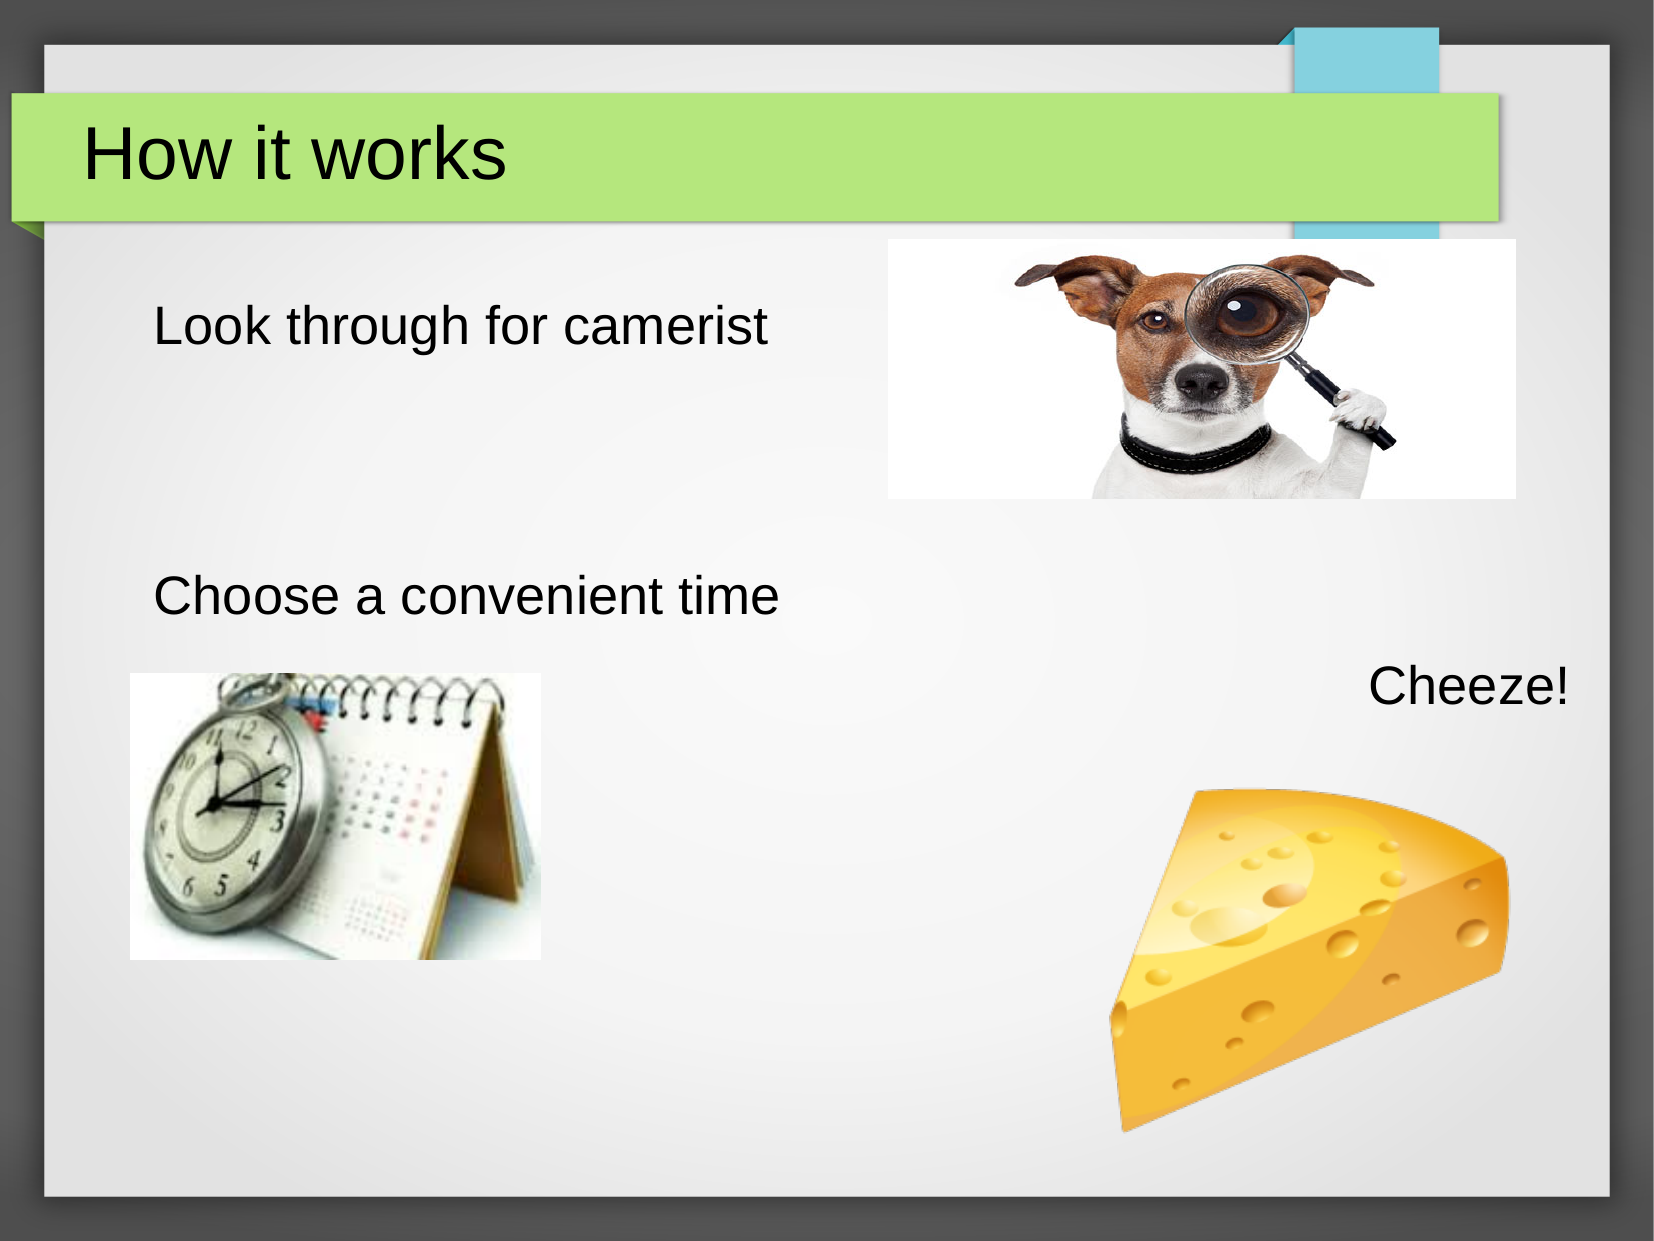

# How it works
Look through for camerist
Choose a convenient time
Cheeze!